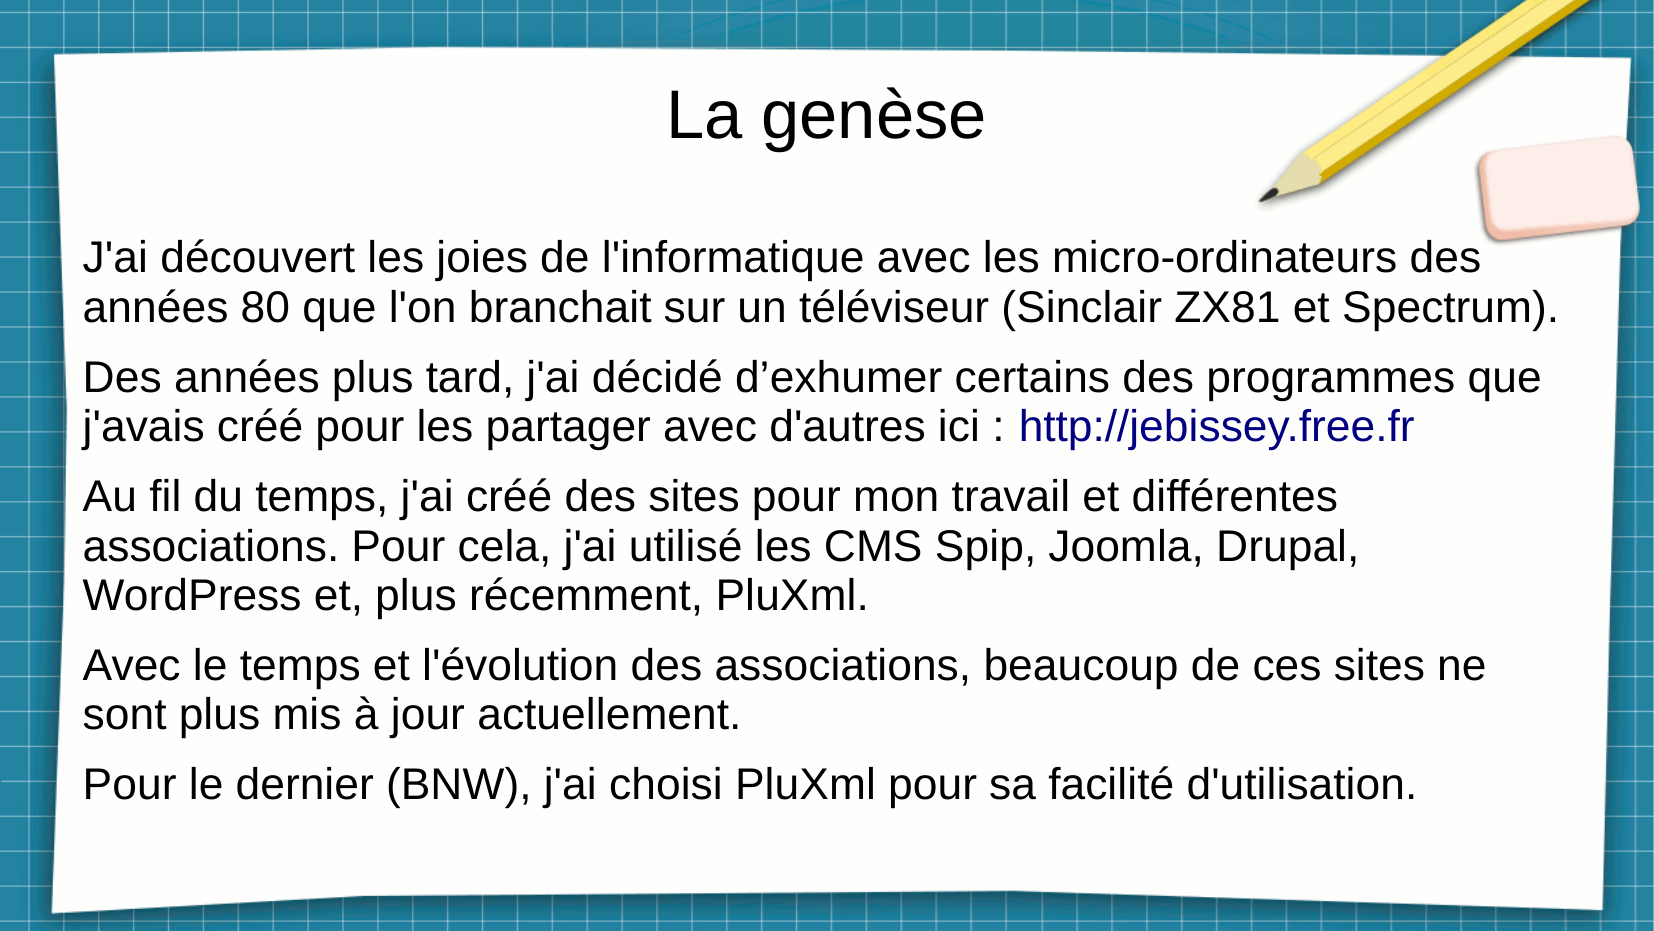

# La genèse
J'ai découvert les joies de l'informatique avec les micro-ordinateurs des années 80 que l'on branchait sur un téléviseur (Sinclair ZX81 et Spectrum).
Des années plus tard, j'ai décidé d’exhumer certains des programmes que j'avais créé pour les partager avec d'autres ici : http://jebissey.free.fr
Au fil du temps, j'ai créé des sites pour mon travail et différentes associations. Pour cela, j'ai utilisé les CMS Spip, Joomla, Drupal, WordPress et, plus récemment, PluXml.
Avec le temps et l'évolution des associations, beaucoup de ces sites ne sont plus mis à jour actuellement.
Pour le dernier (BNW), j'ai choisi PluXml pour sa facilité d'utilisation.